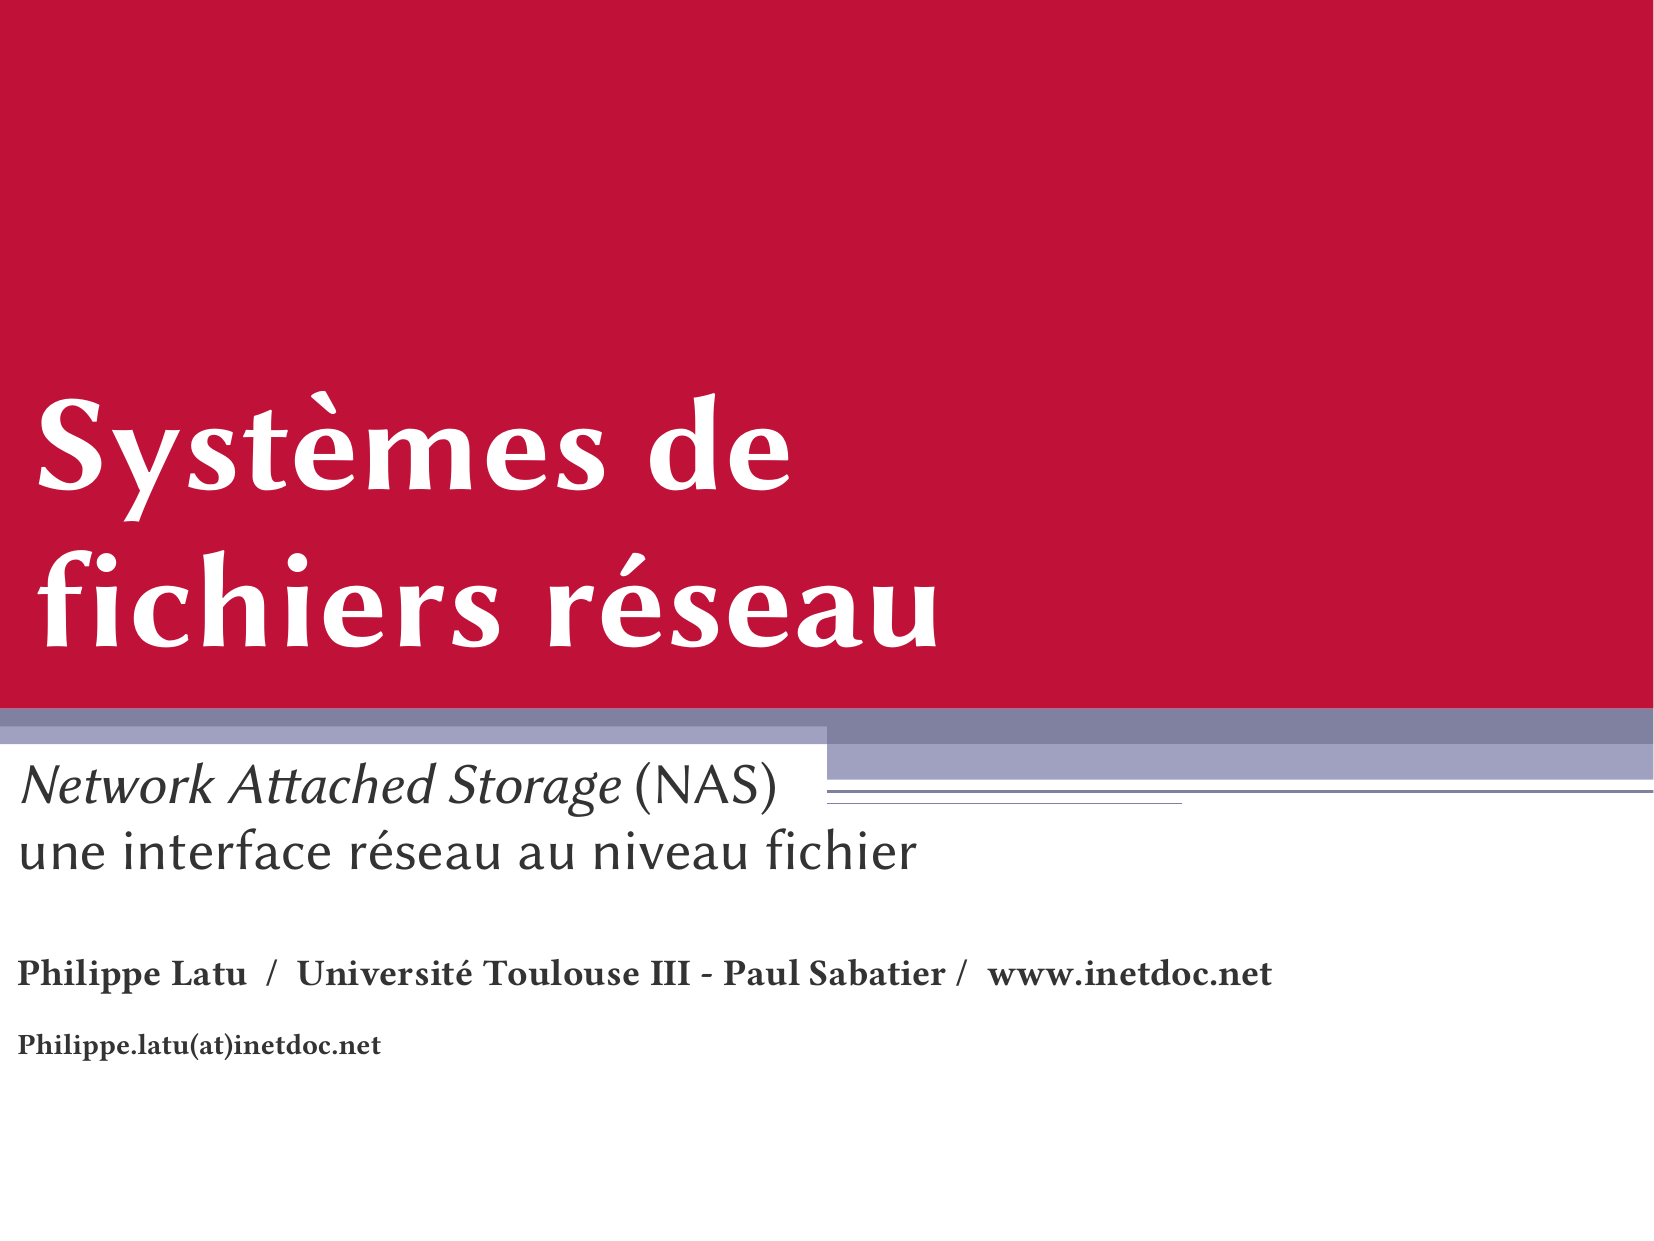

# Systèmes de fichiers réseau
Network Attached Storage (NAS)
une interface réseau au niveau fichier
Philippe Latu / Université Toulouse III - Paul Sabatier / www.inetdoc.net
Philippe.latu(at)inetdoc.net